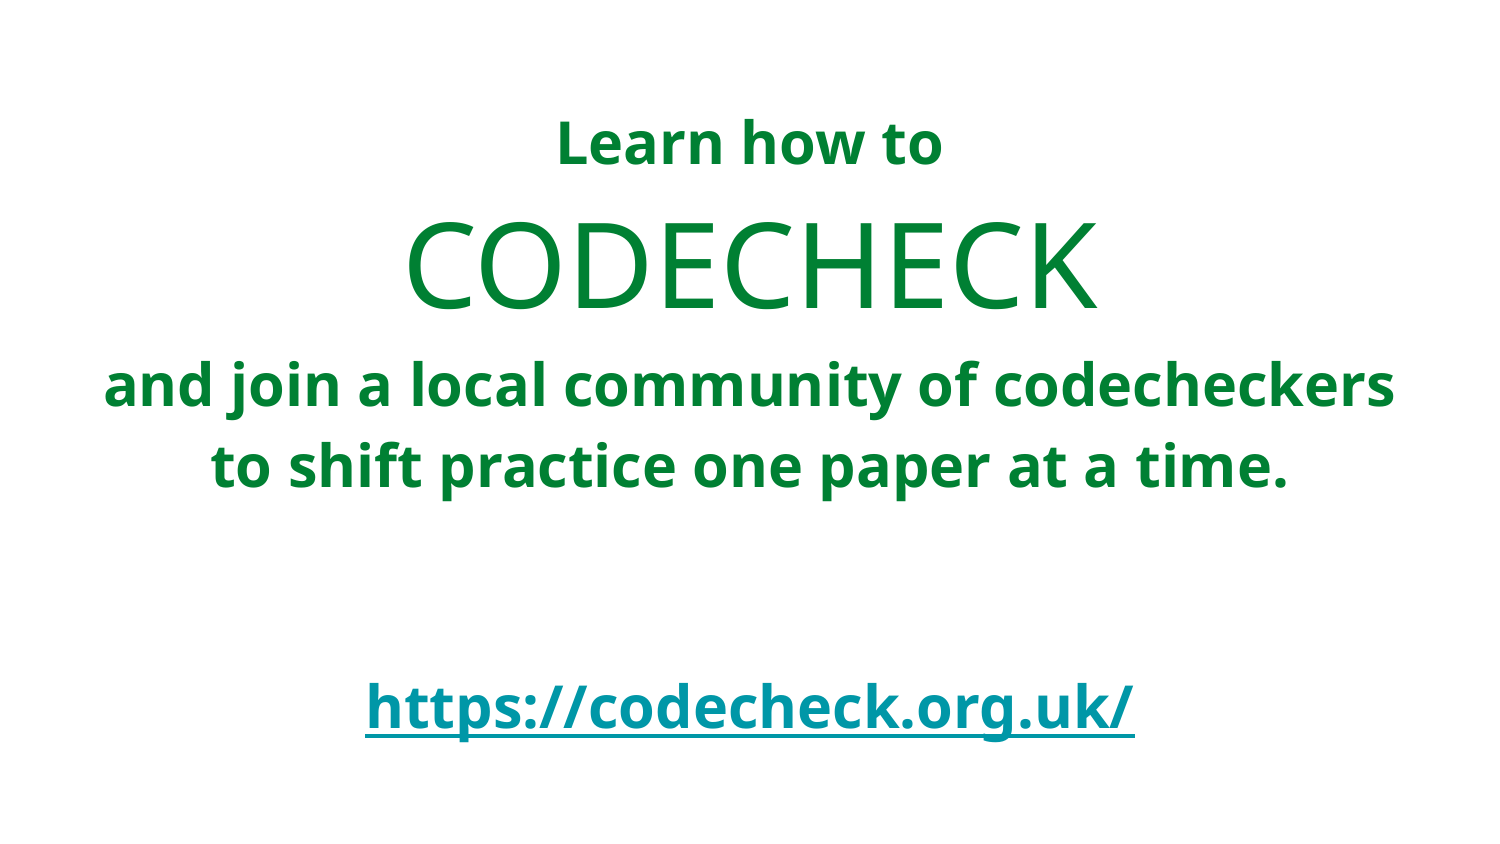

# Learn how to CODECHECK and join a local community of codecheckers to shift practice one paper at a time. https://codecheck.org.uk/